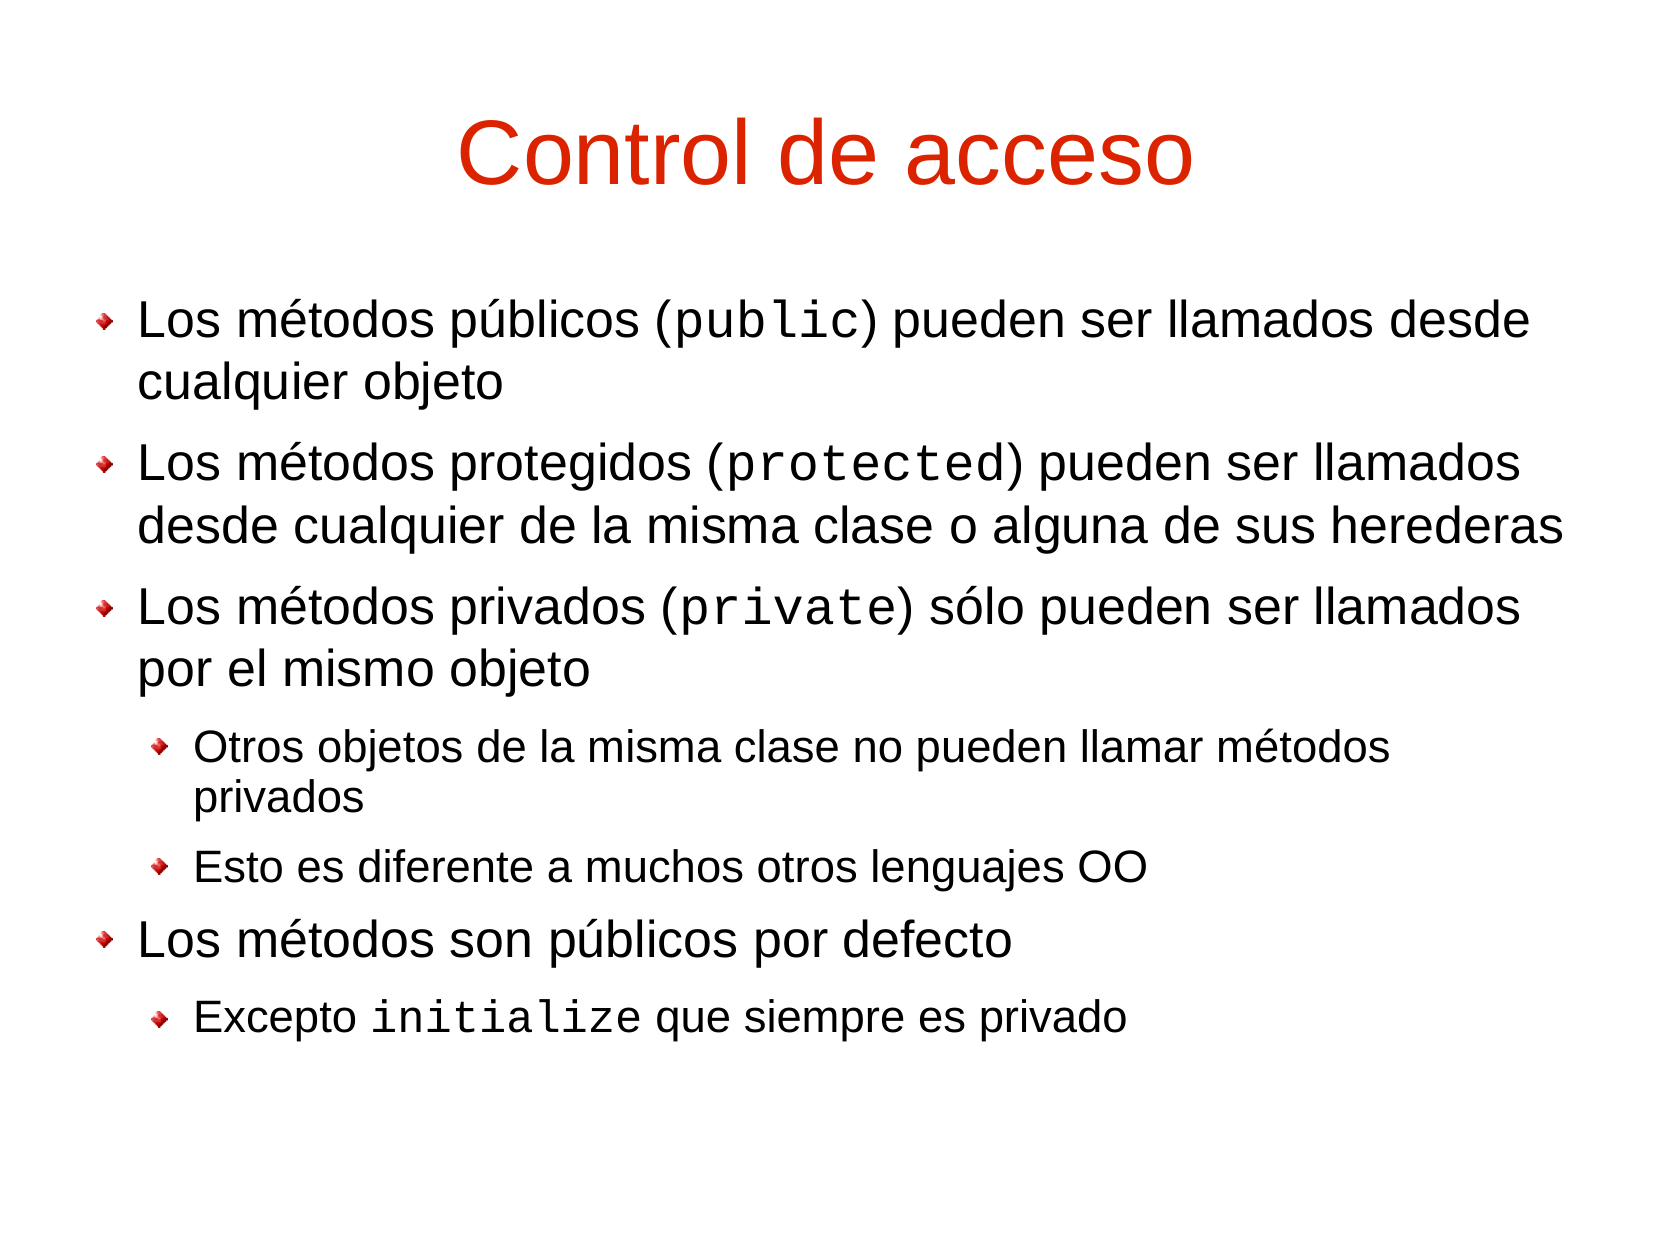

# Control de acceso
Los métodos públicos (public) pueden ser llamados desde cualquier objeto
Los métodos protegidos (protected) pueden ser llamados desde cualquier de la misma clase o alguna de sus herederas
Los métodos privados (private) sólo pueden ser llamados por el mismo objeto
Otros objetos de la misma clase no pueden llamar métodos privados
Esto es diferente a muchos otros lenguajes OO
Los métodos son públicos por defecto
Excepto initialize que siempre es privado